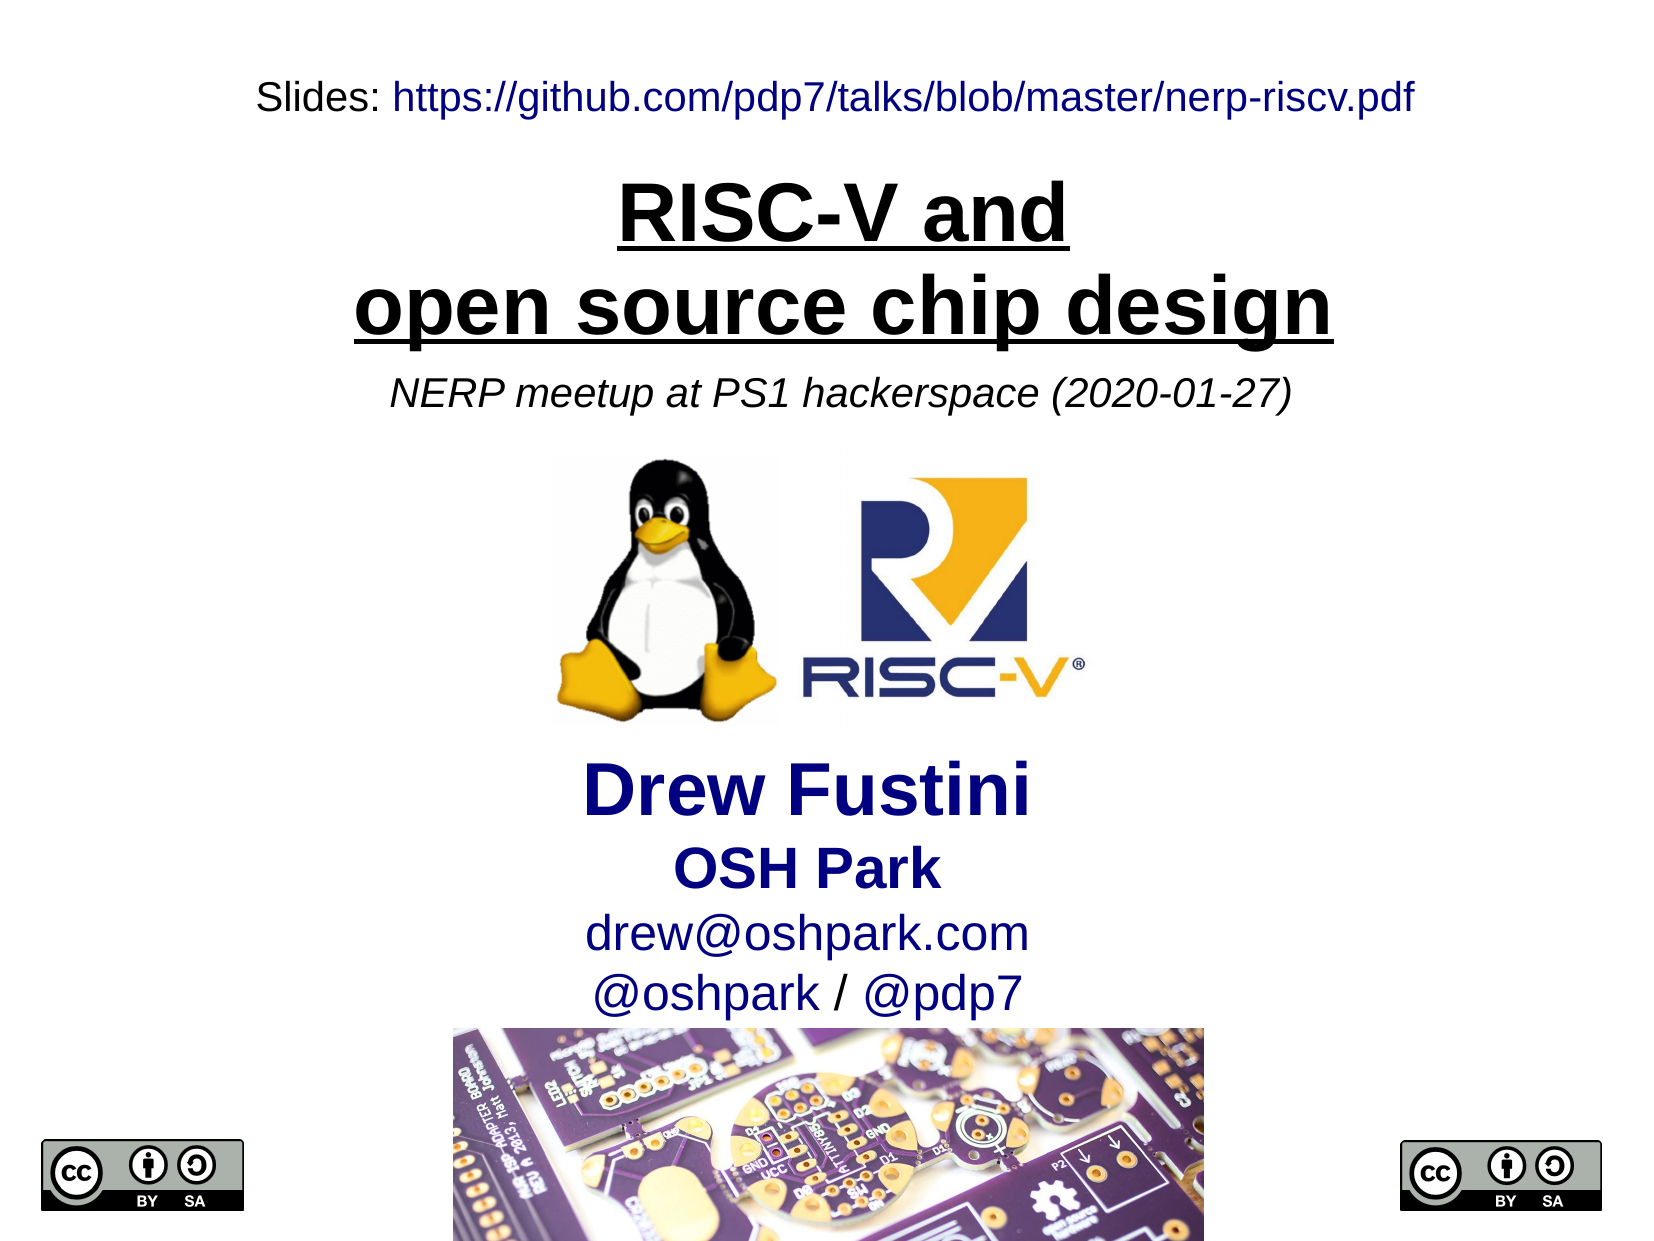

Drew Fustini
OSH Park
drew@oshpark.com
@oshpark / @pdp7
Slides: https://github.com/pdp7/talks/blob/master/nerp-riscv.pdf
RISC-V and
open source chip design
NERP meetup at PS1 hackerspace (2020-01-27)